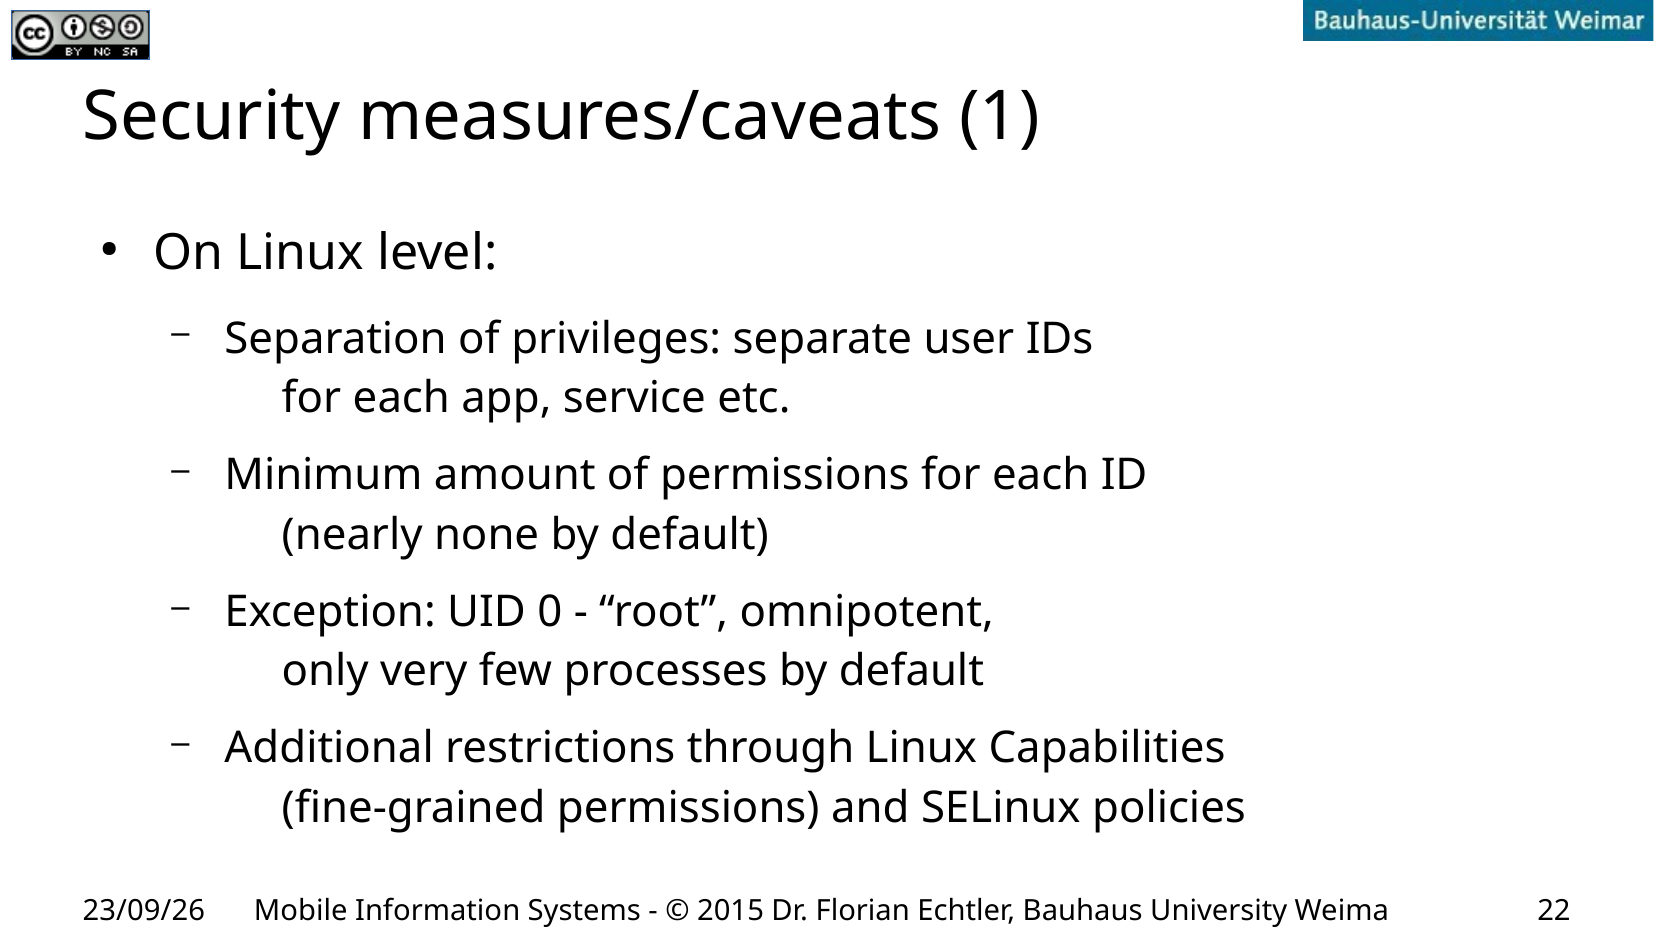

# Security measures/caveats (1)
On Linux level:
Separation of privileges: separate user IDs for each app, service etc.
Minimum amount of permissions for each ID (nearly none by default)
Exception: UID 0 - “root”, omnipotent, only very few processes by default
Additional restrictions through Linux Capabilities (fine-grained permissions) and SELinux policies
Mobile Information Systems - © 2015 Dr. Florian Echtler, Bauhaus University Weimar
22